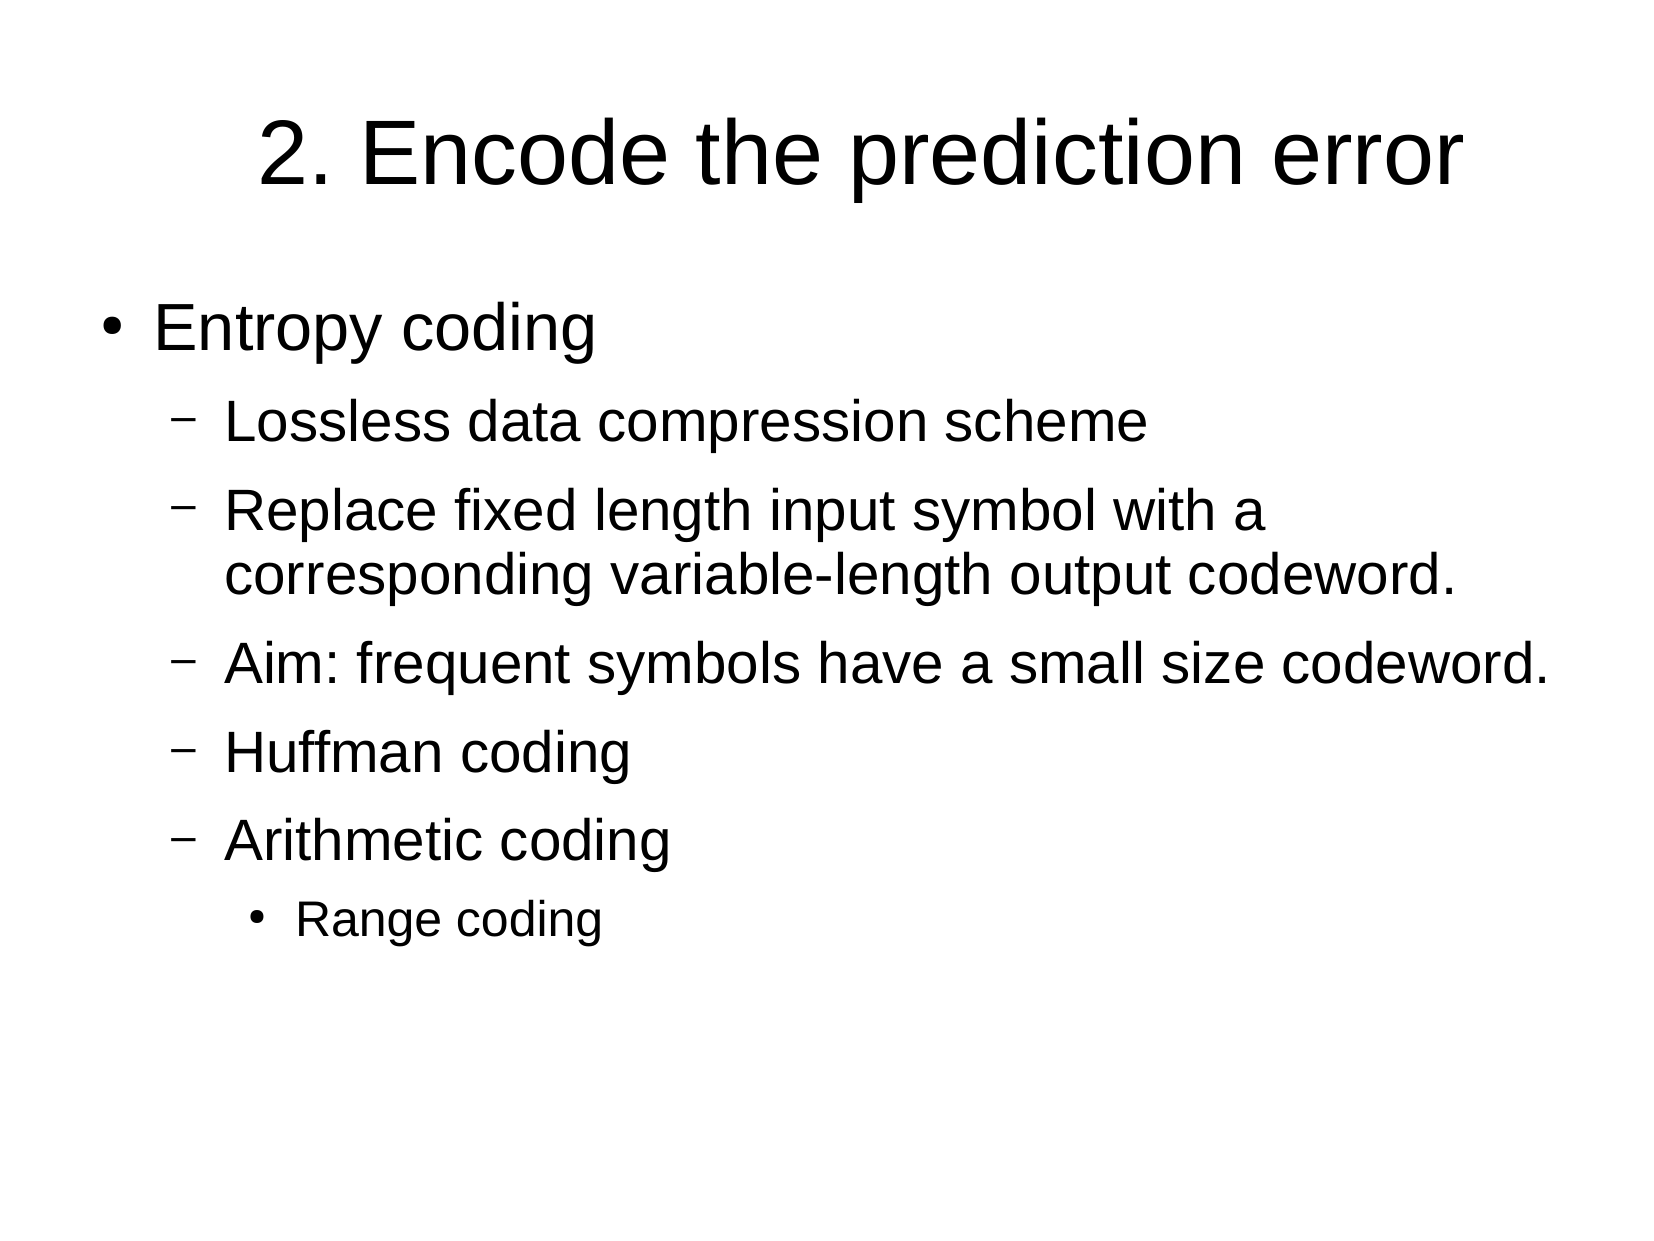

# 2. Encode the prediction error
Entropy coding
Lossless data compression scheme
Replace fixed length input symbol with a corresponding variable-length output codeword.
Aim: frequent symbols have a small size codeword.
Huffman coding
Arithmetic coding
Range coding